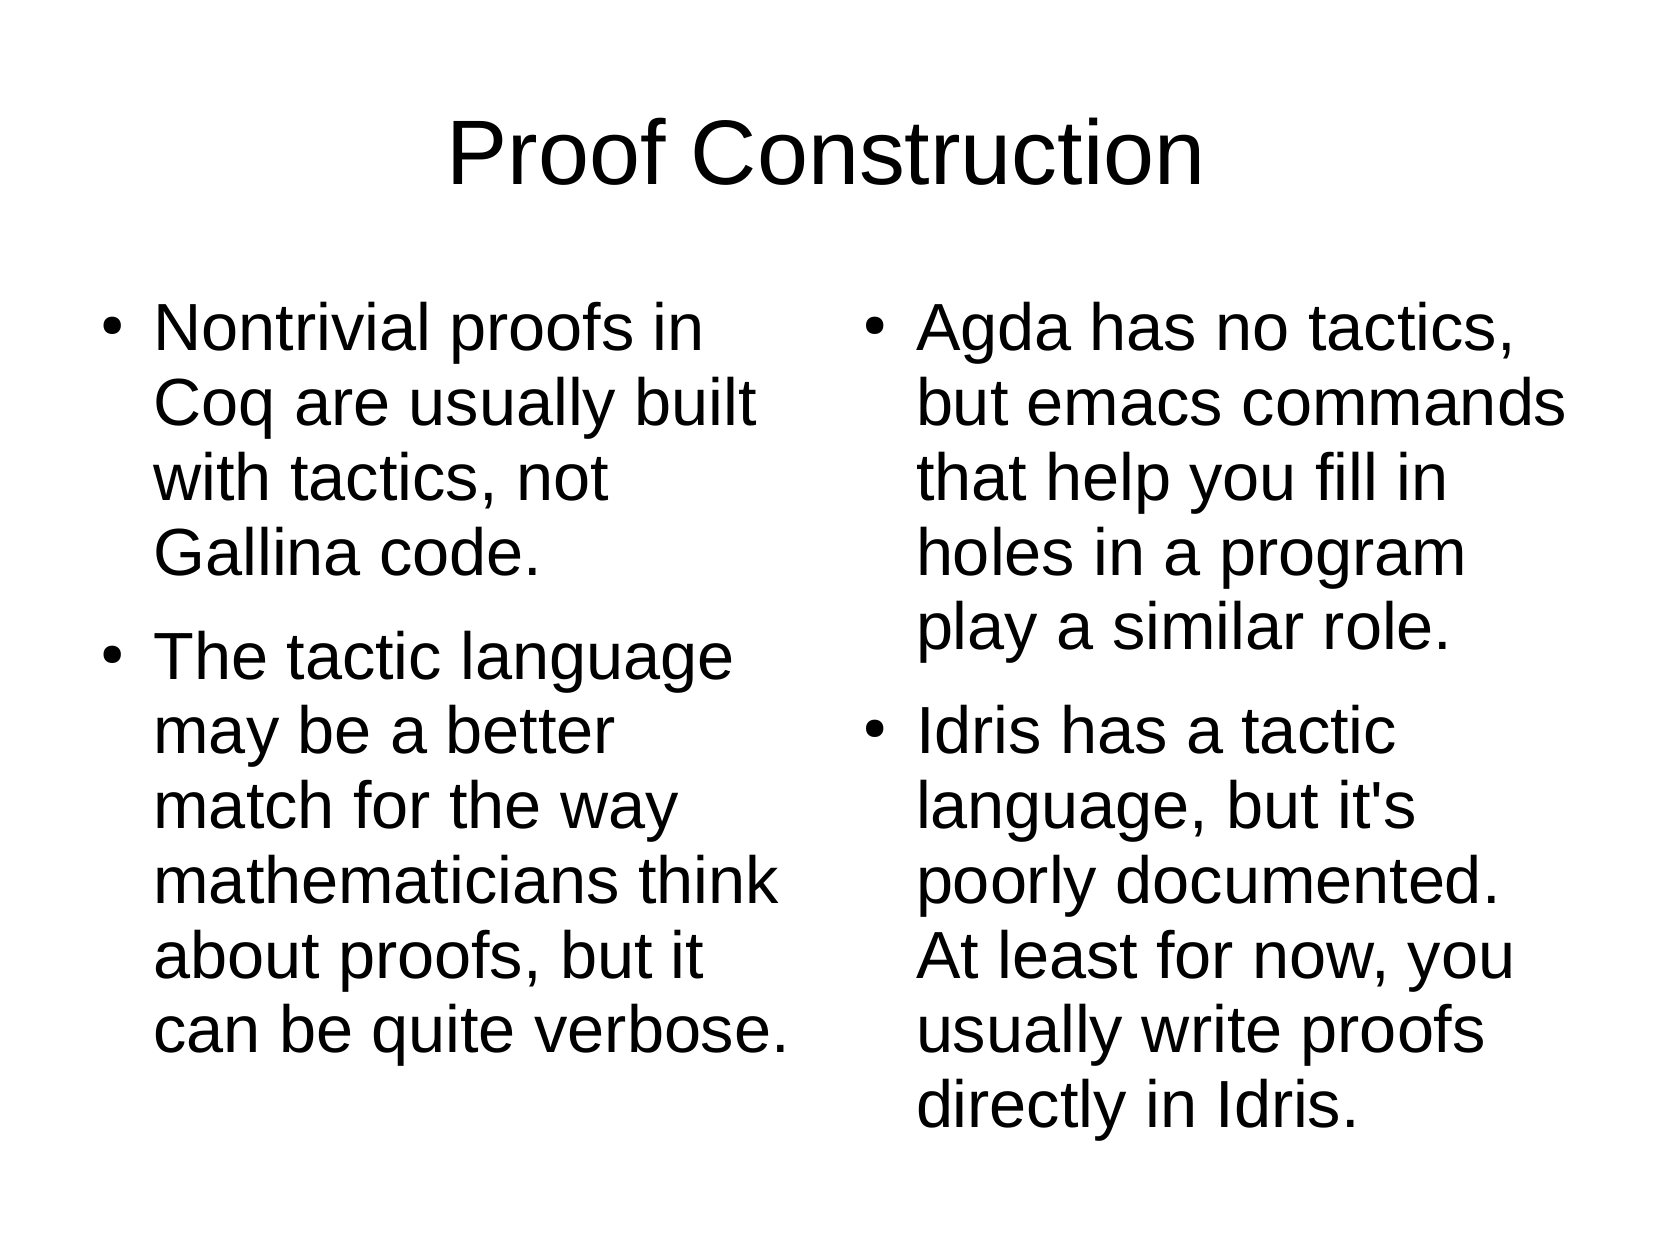

# Proof Construction
Nontrivial proofs in Coq are usually built with tactics, not Gallina code.
The tactic language may be a better match for the way mathematicians think about proofs, but it can be quite verbose.
Agda has no tactics, but emacs commands that help you fill in holes in a program play a similar role.
Idris has a tactic language, but it's poorly documented. At least for now, you usually write proofs directly in Idris.